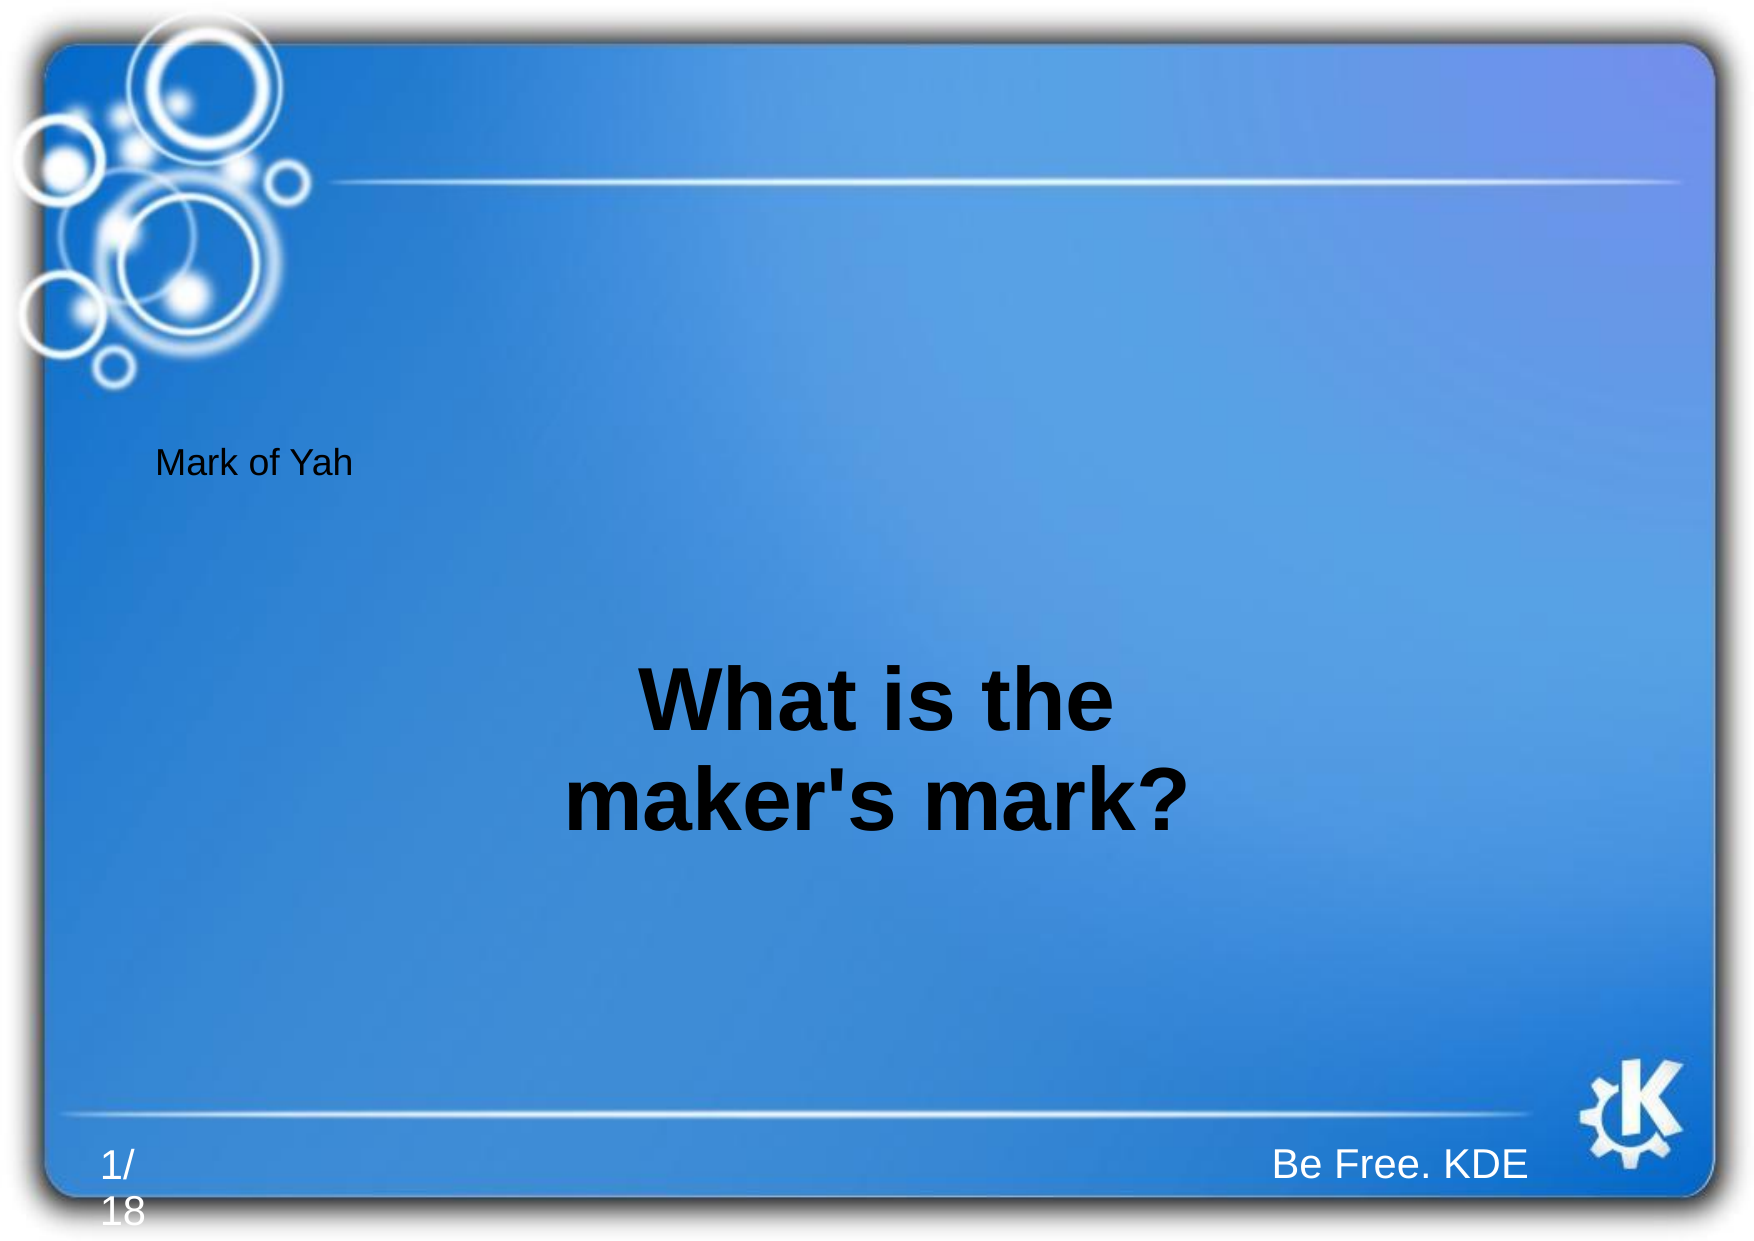

Mark of Yah
What is the maker's mark?